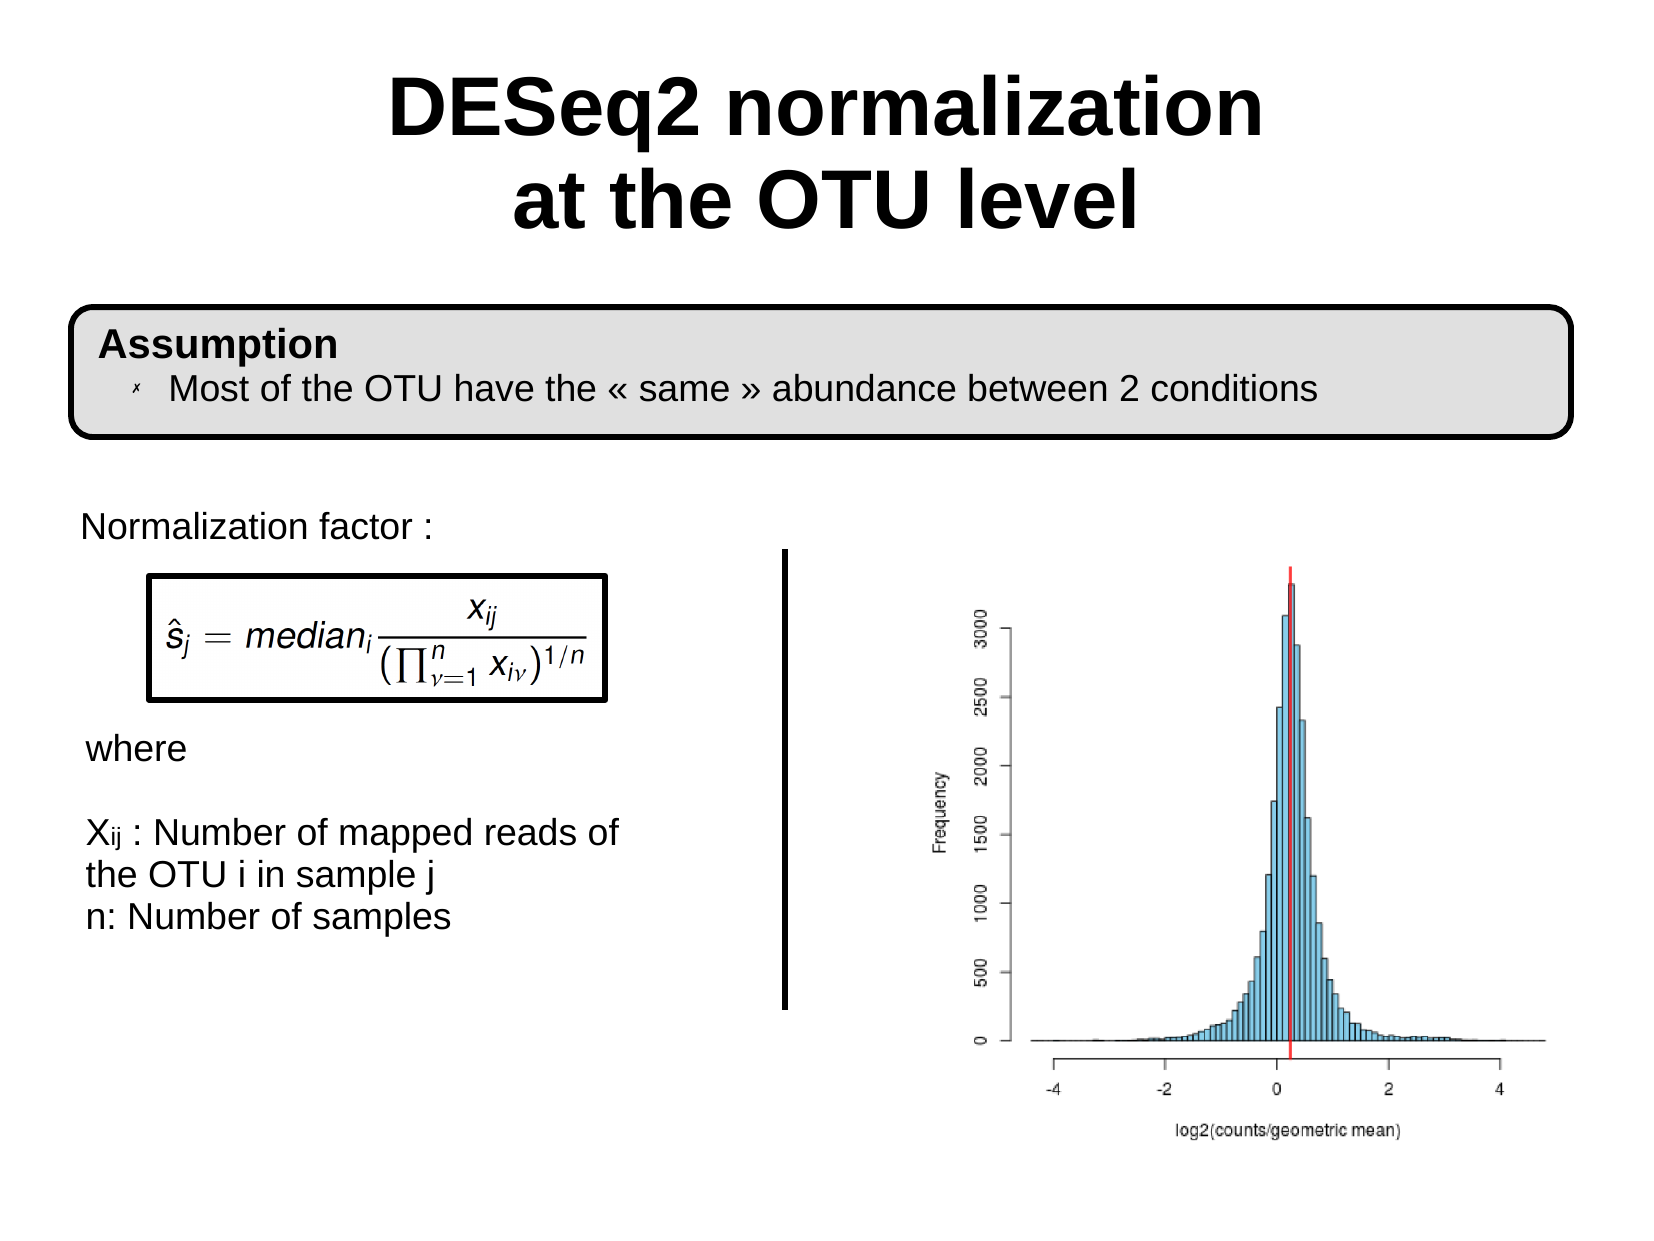

DESeq2 normalization
at the OTU level
Assumption
Most of the OTU have the « same » abundance between 2 conditions
Normalization factor :
where
Xij : Number of mapped reads of the OTU i in sample j
n: Number of samples